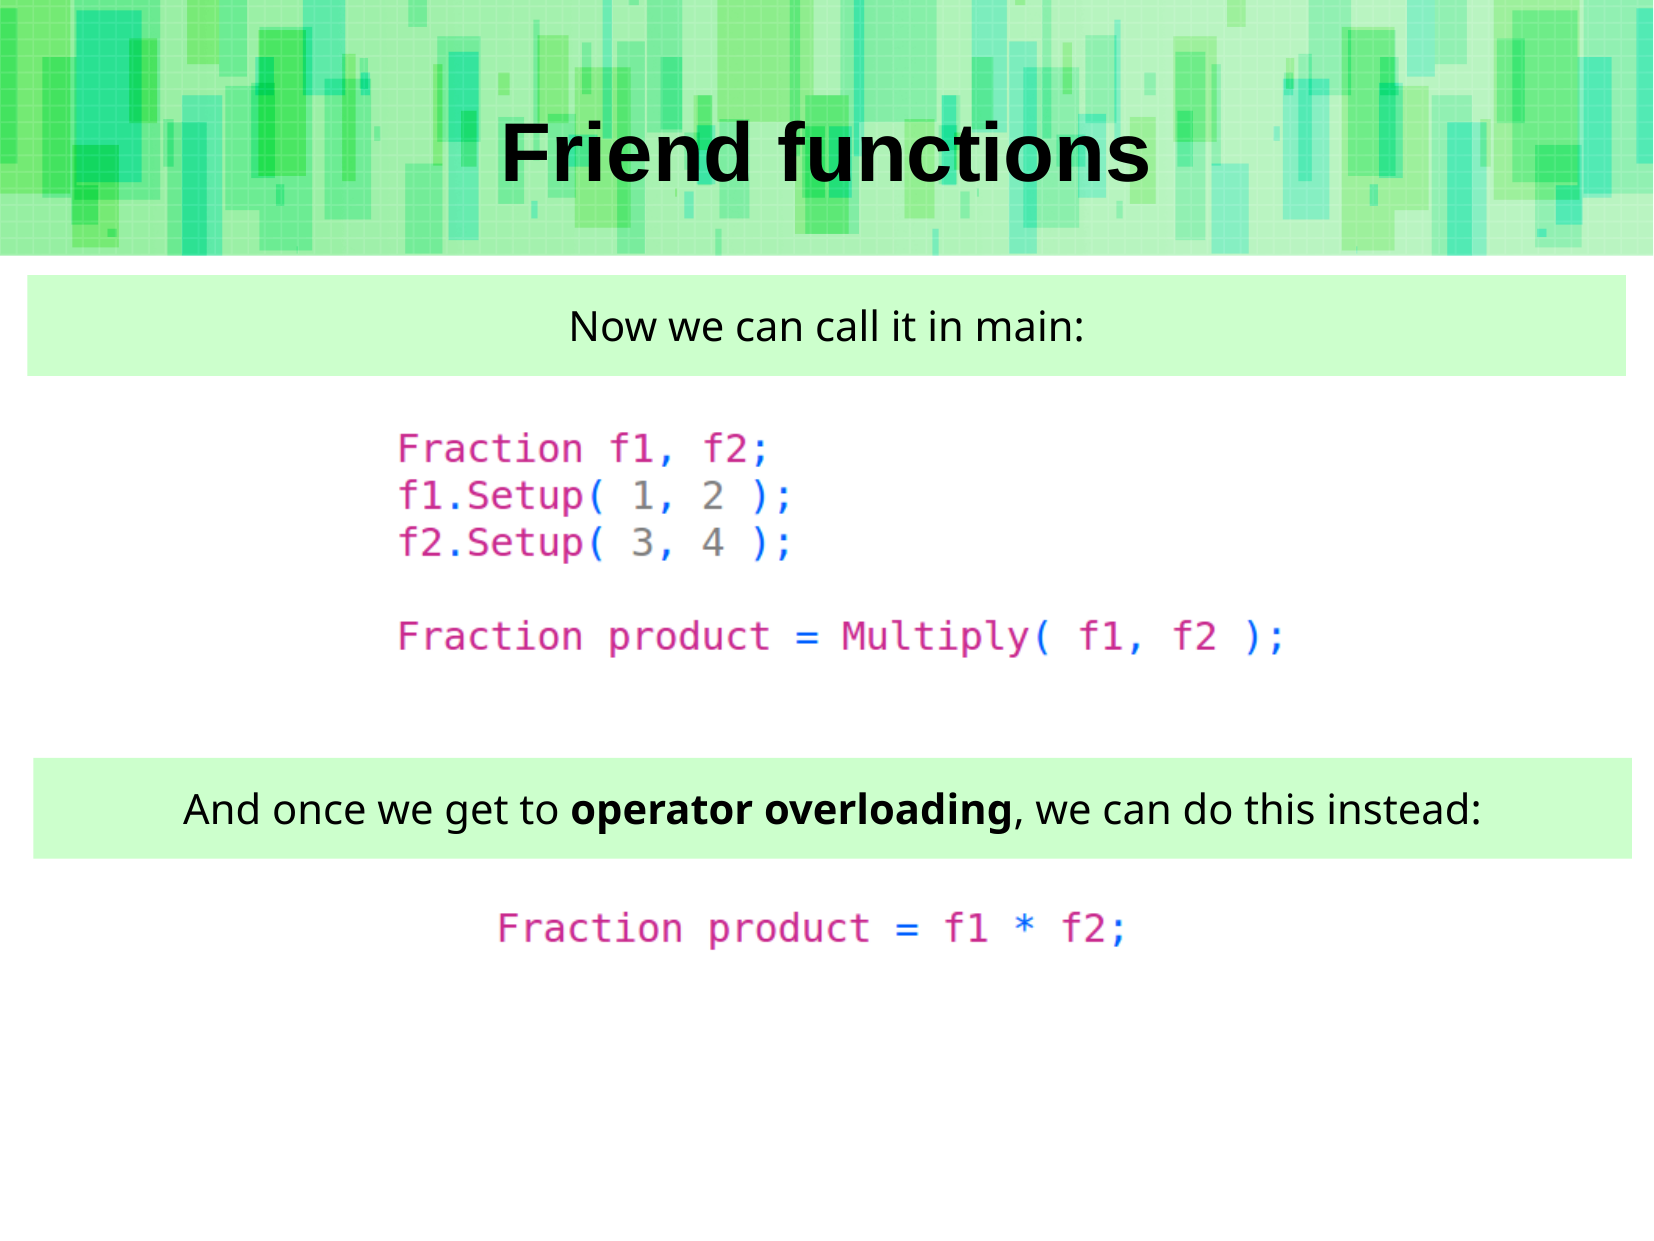

# Friend functions
Now we can call it in main:
And once we get to operator overloading, we can do this instead: